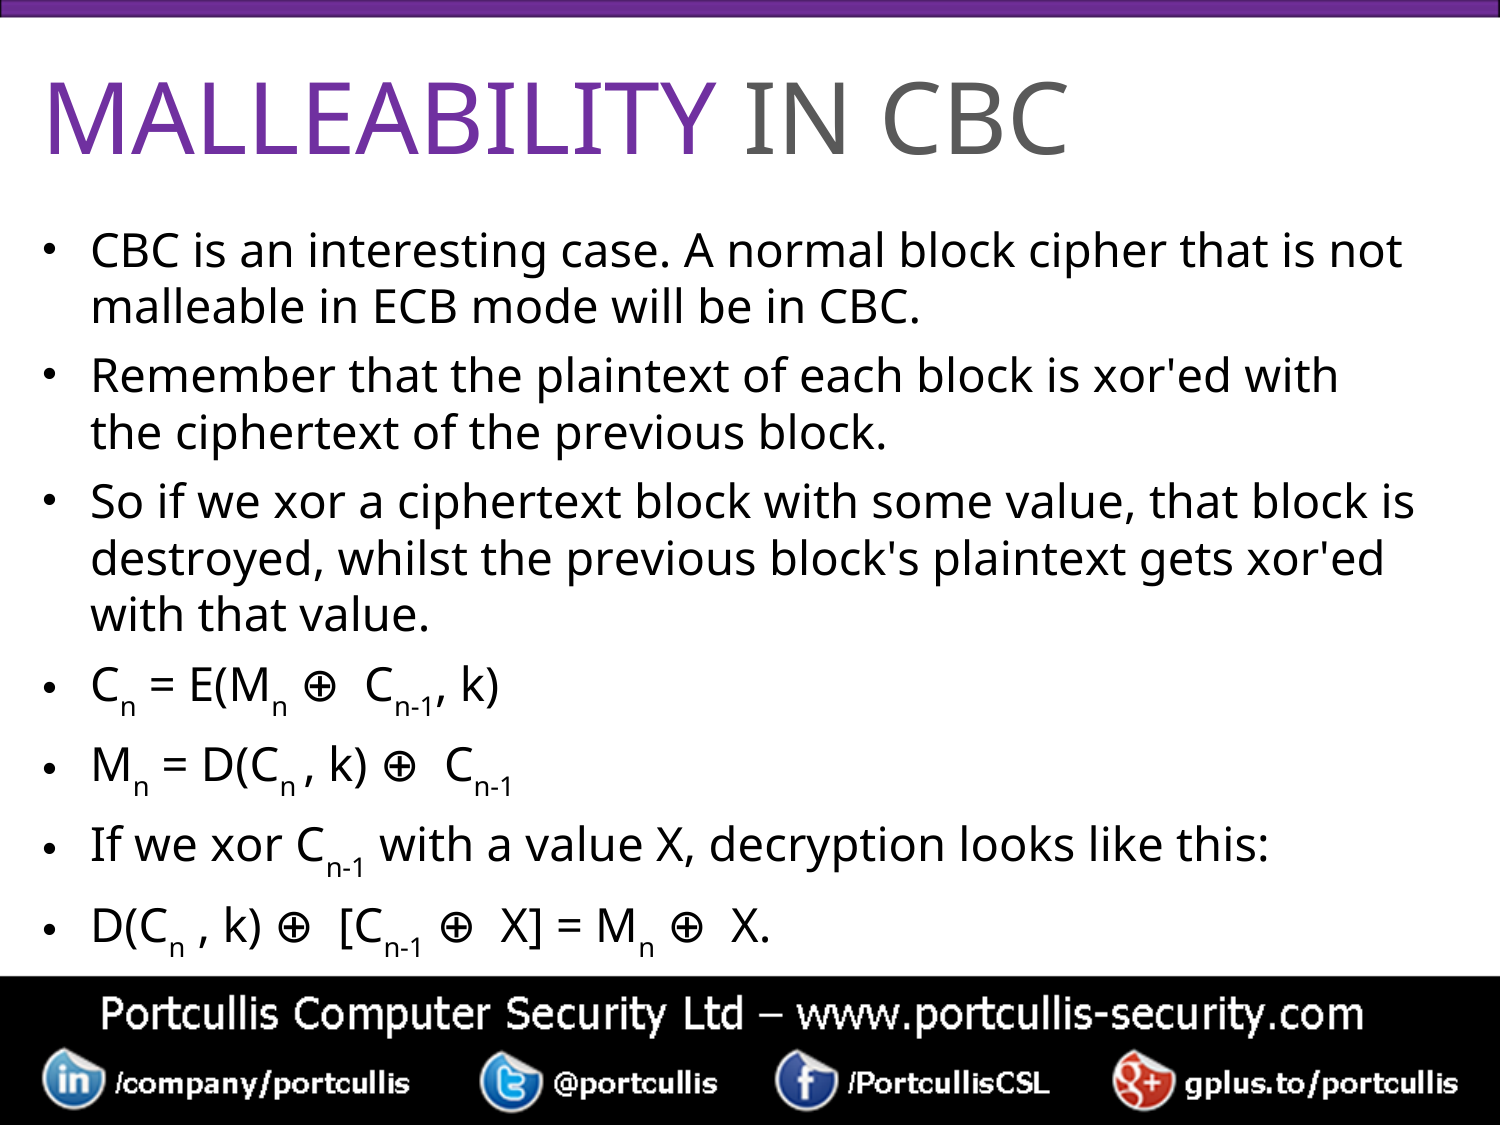

# MALLEABILITY IN CBC
CBC is an interesting case. A normal block cipher that is not malleable in ECB mode will be in CBC.
Remember that the plaintext of each block is xor'ed with the ciphertext of the previous block.
So if we xor a ciphertext block with some value, that block is destroyed, whilst the previous block's plaintext gets xor'ed with that value.
Cn = E(Mn ⊕ Cn-1, k)
Mn = D(Cn , k) ⊕ Cn-1
If we xor Cn-1 with a value X, decryption looks like this:
D(Cn , k) ⊕ [Cn-1 ⊕ X] = Mn ⊕ X.